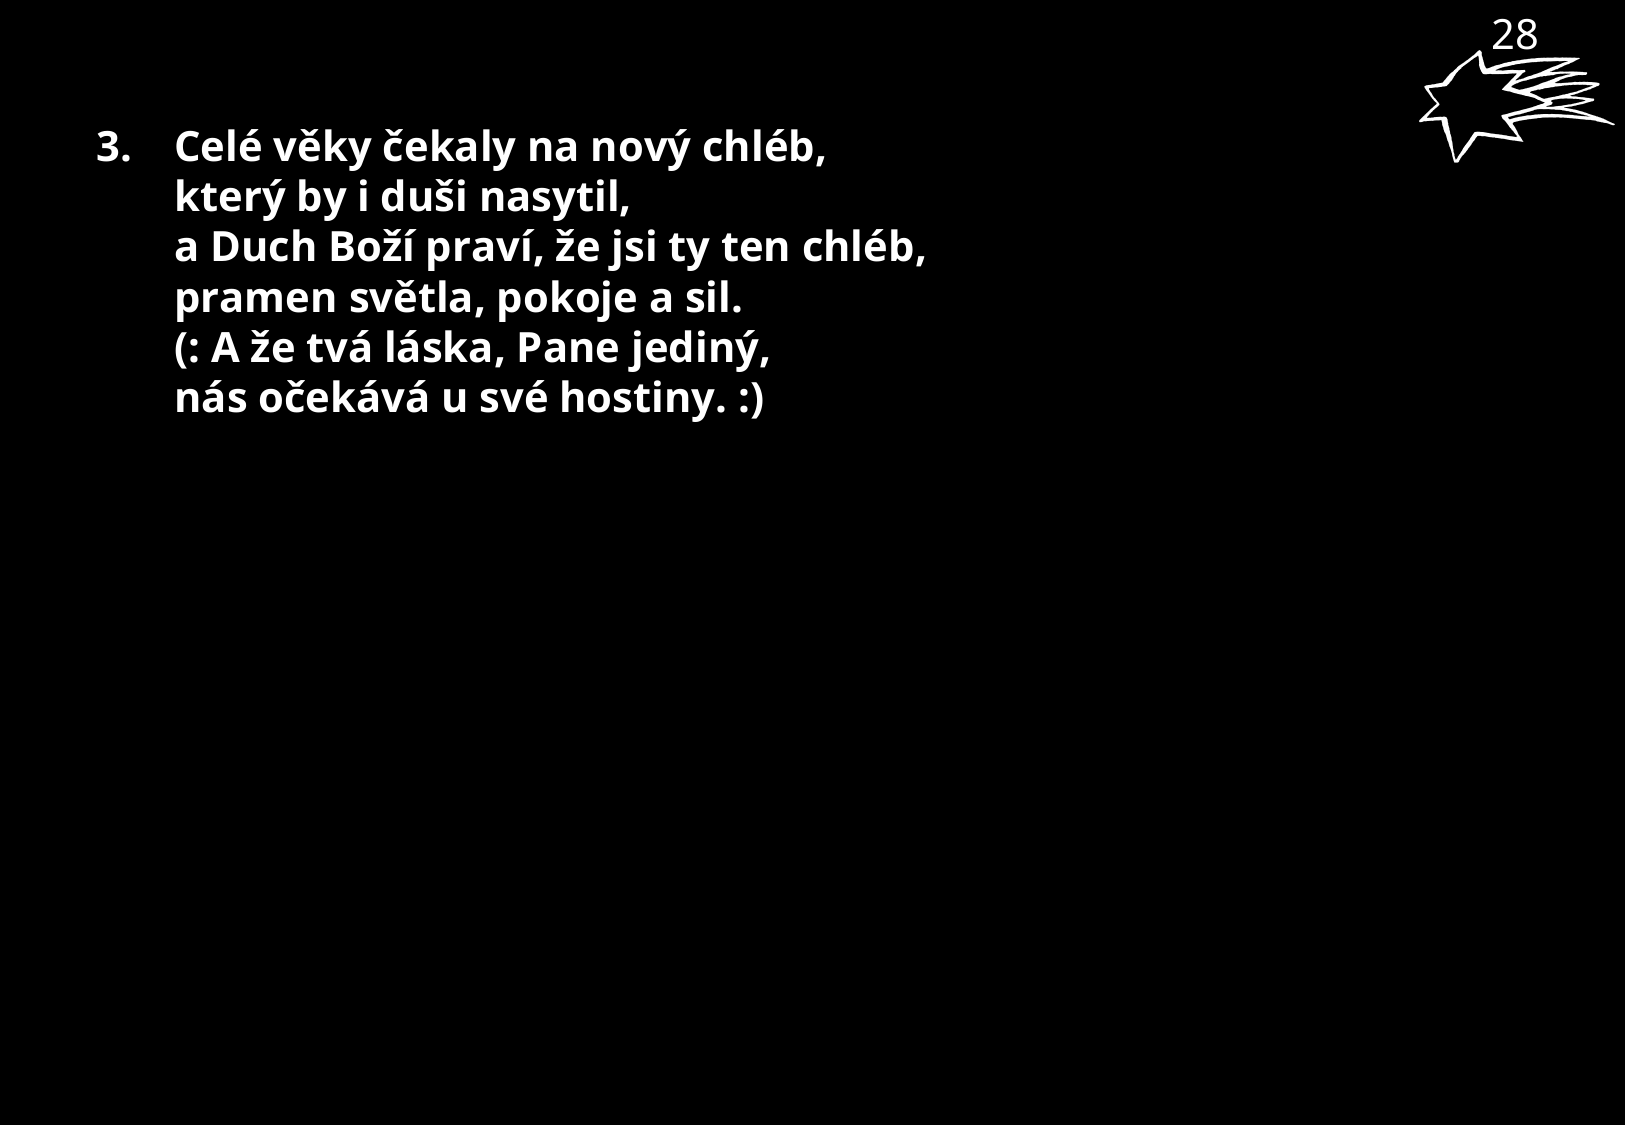

28
# 3. 	Celé věky čekaly na nový chléb, který by i duši nasytil, a Duch Boží praví, že jsi ty ten chléb, pramen světla, pokoje a sil. (: A že tvá láska, Pane jediný, nás očekává u své hostiny. :)